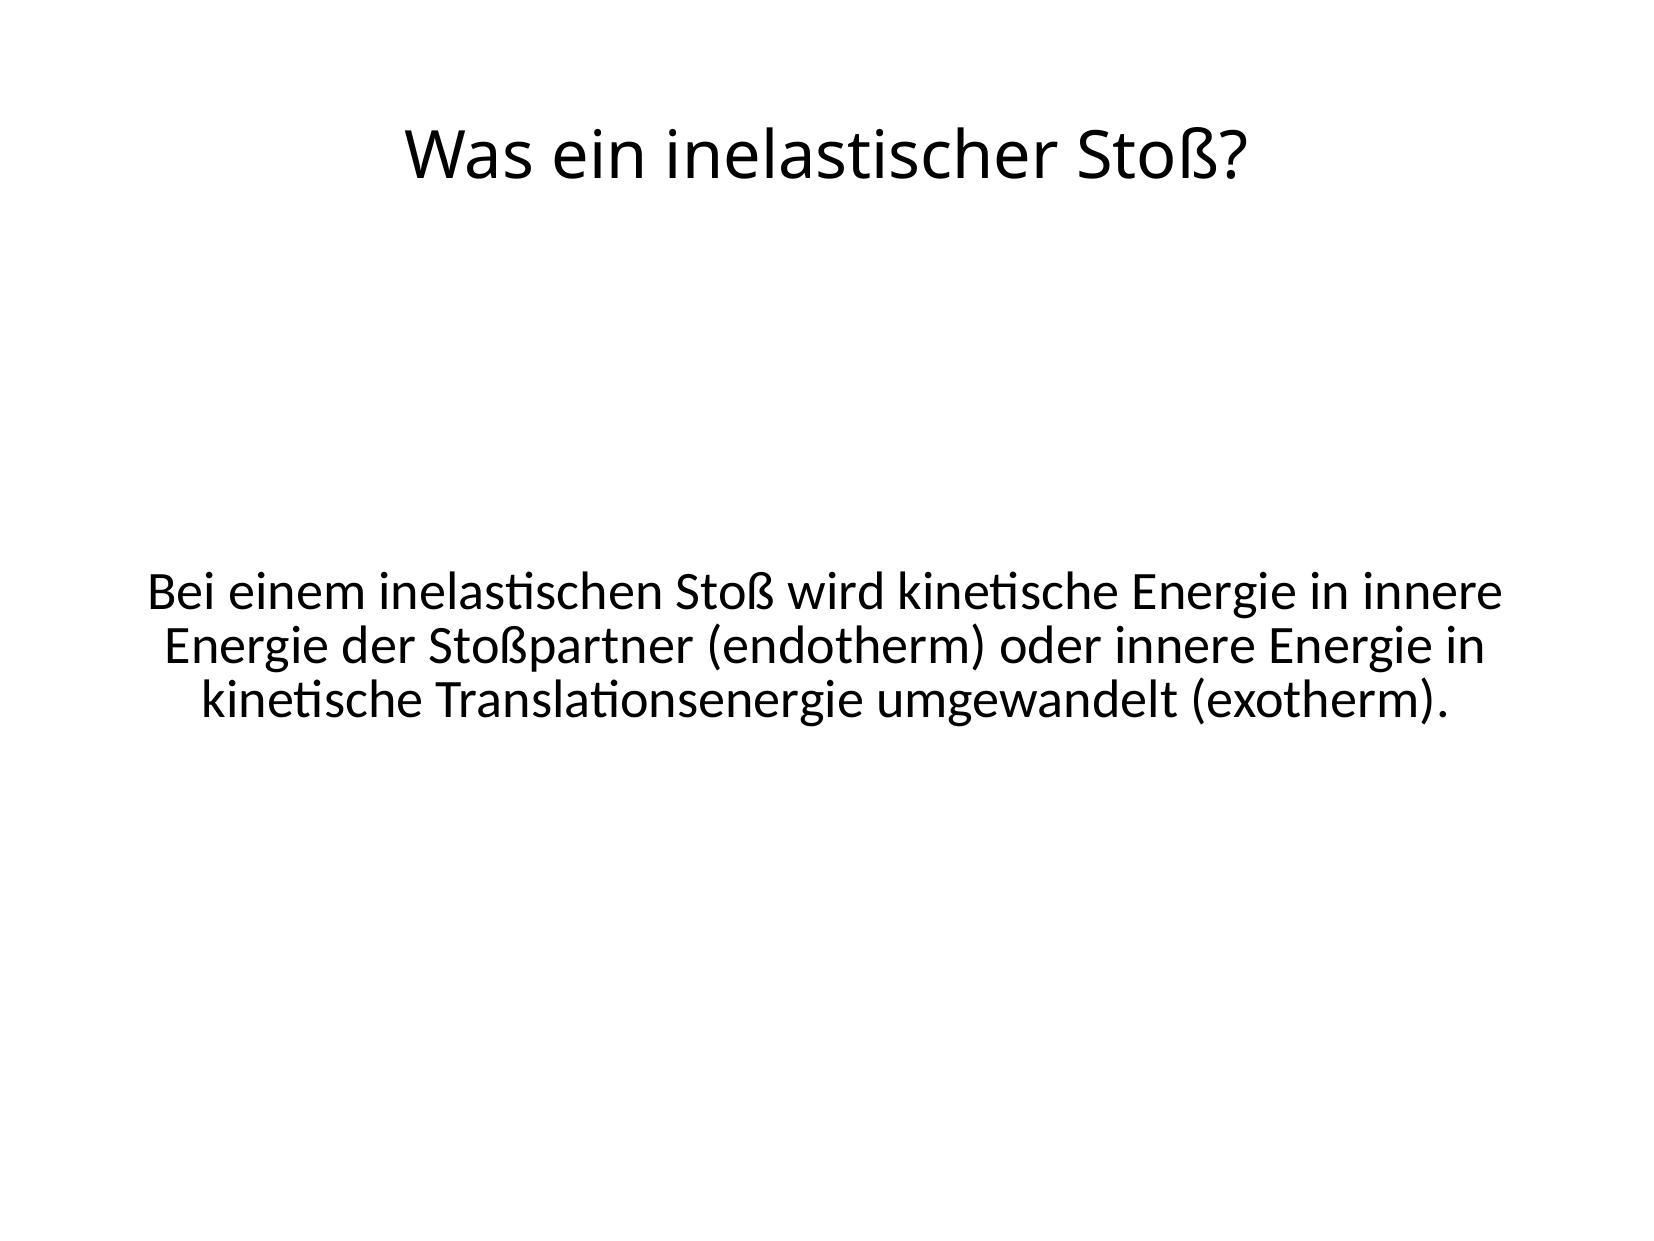

# Was ein inelastischer Stoß?
Bei einem inelastischen Stoß wird kinetische Energie in innere Energie der Stoßpartner (endotherm) oder innere Energie in kinetische Translationsenergie umgewandelt (exotherm).